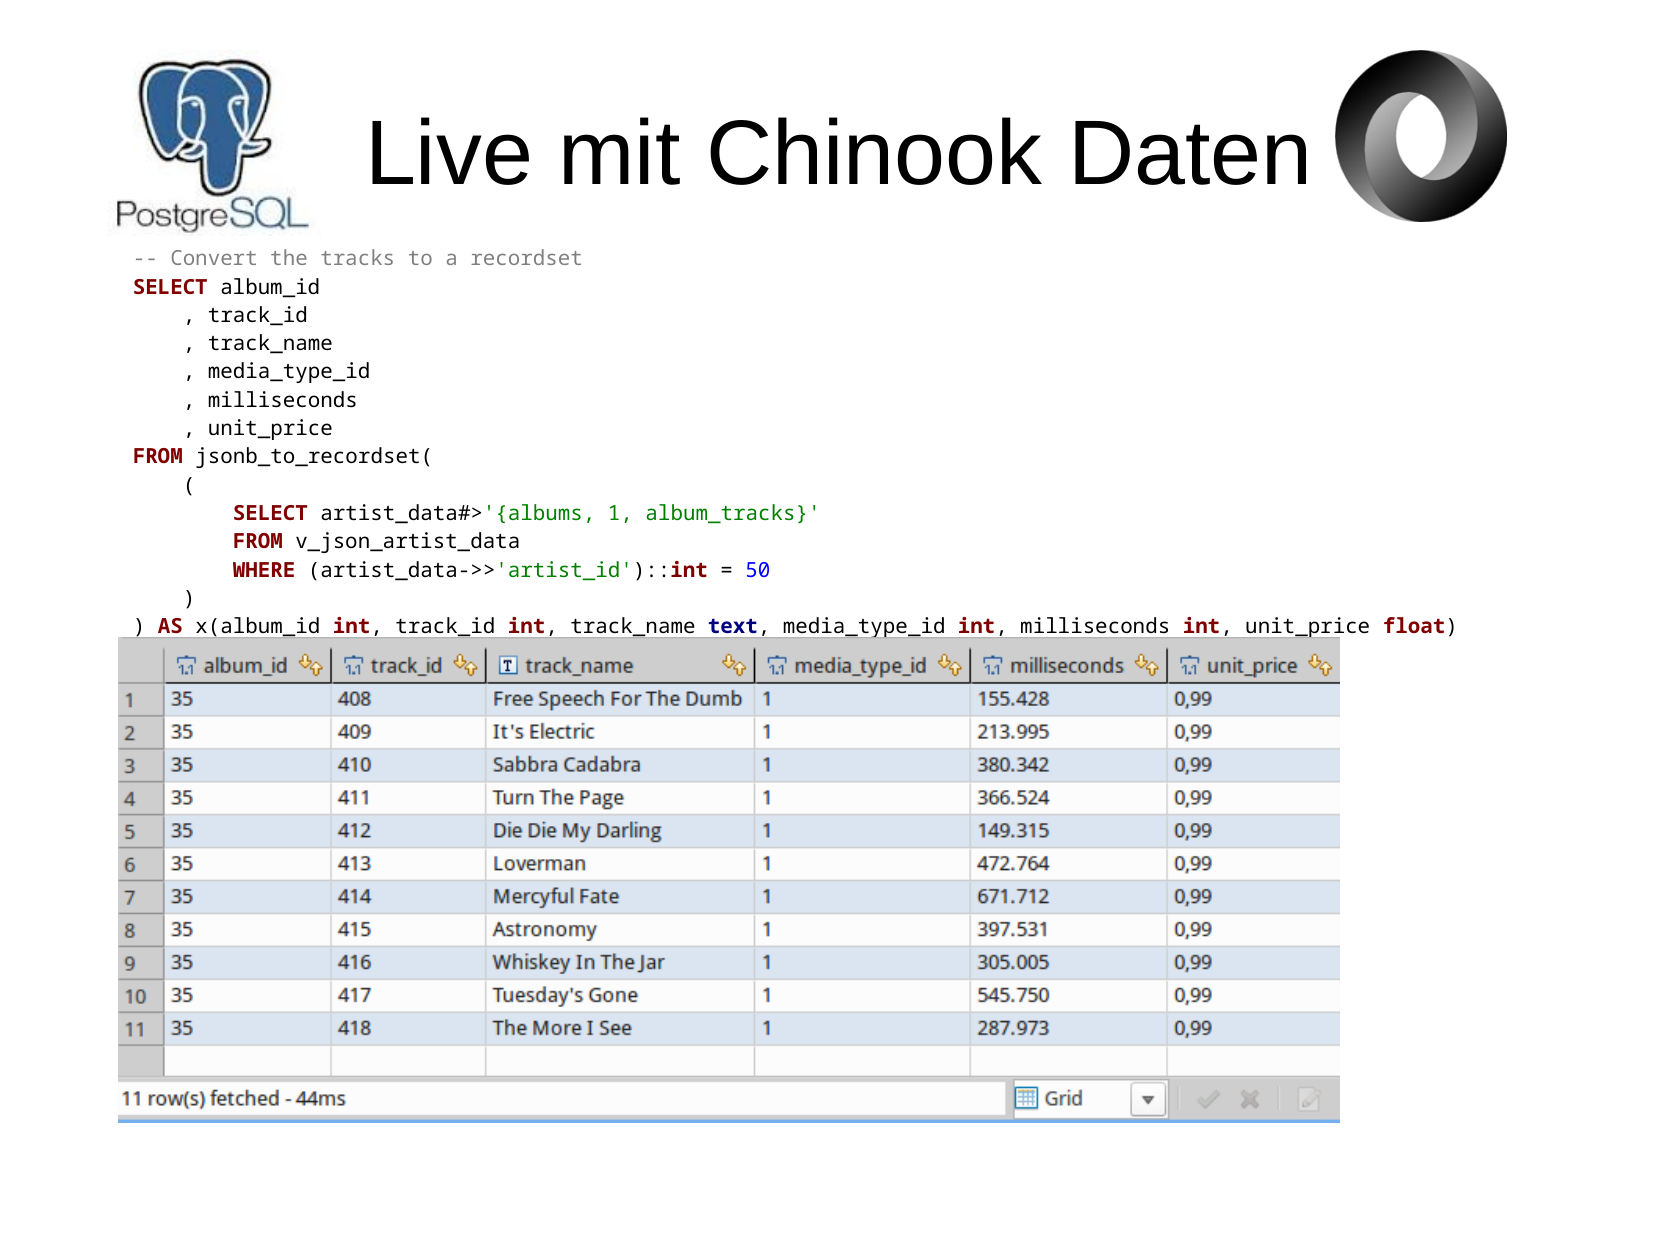

# Live mit Chinook Daten
-- Convert the tracks to a recordset
SELECT album_id
 , track_id
 , track_name
 , media_type_id
 , milliseconds
 , unit_price
FROM jsonb_to_recordset(
 (
 SELECT artist_data#>'{albums, 1, album_tracks}'
 FROM v_json_artist_data
 WHERE (artist_data->>'artist_id')::int = 50
 )
) AS x(album_id int, track_id int, track_name text, media_type_id int, milliseconds int, unit_price float)
;